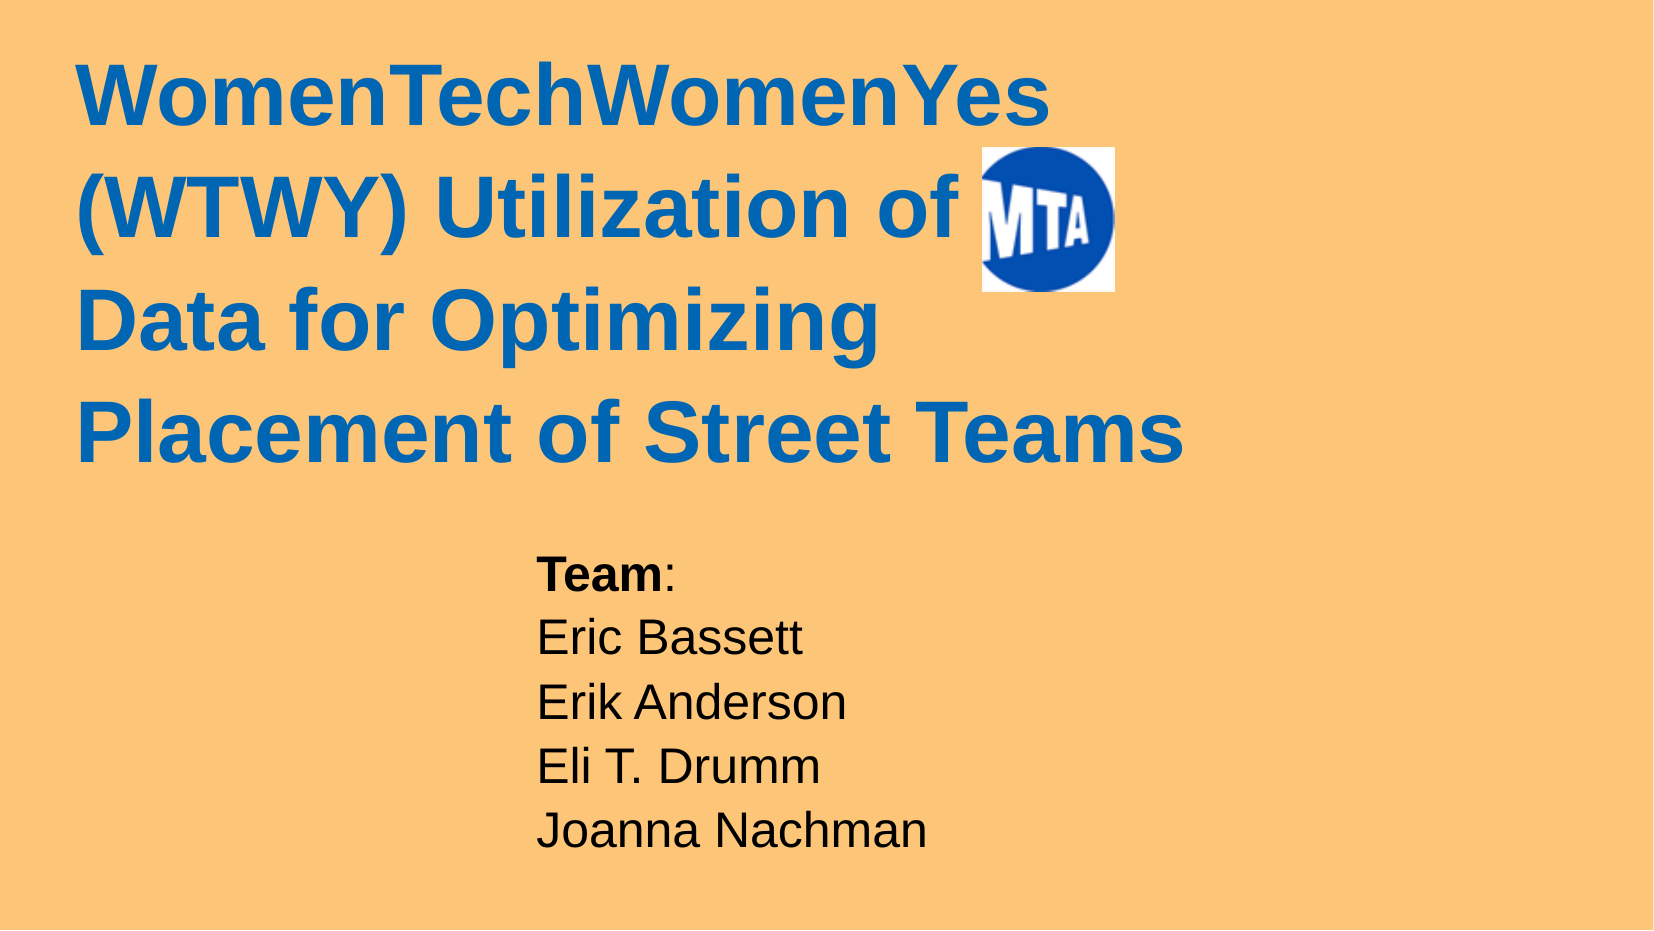

# WomenTechWomenYes (WTWY) Utilization of Data for Optimizing Placement of Street Teams
Team:
Eric Bassett
Erik Anderson
Eli T. Drumm
Joanna Nachman